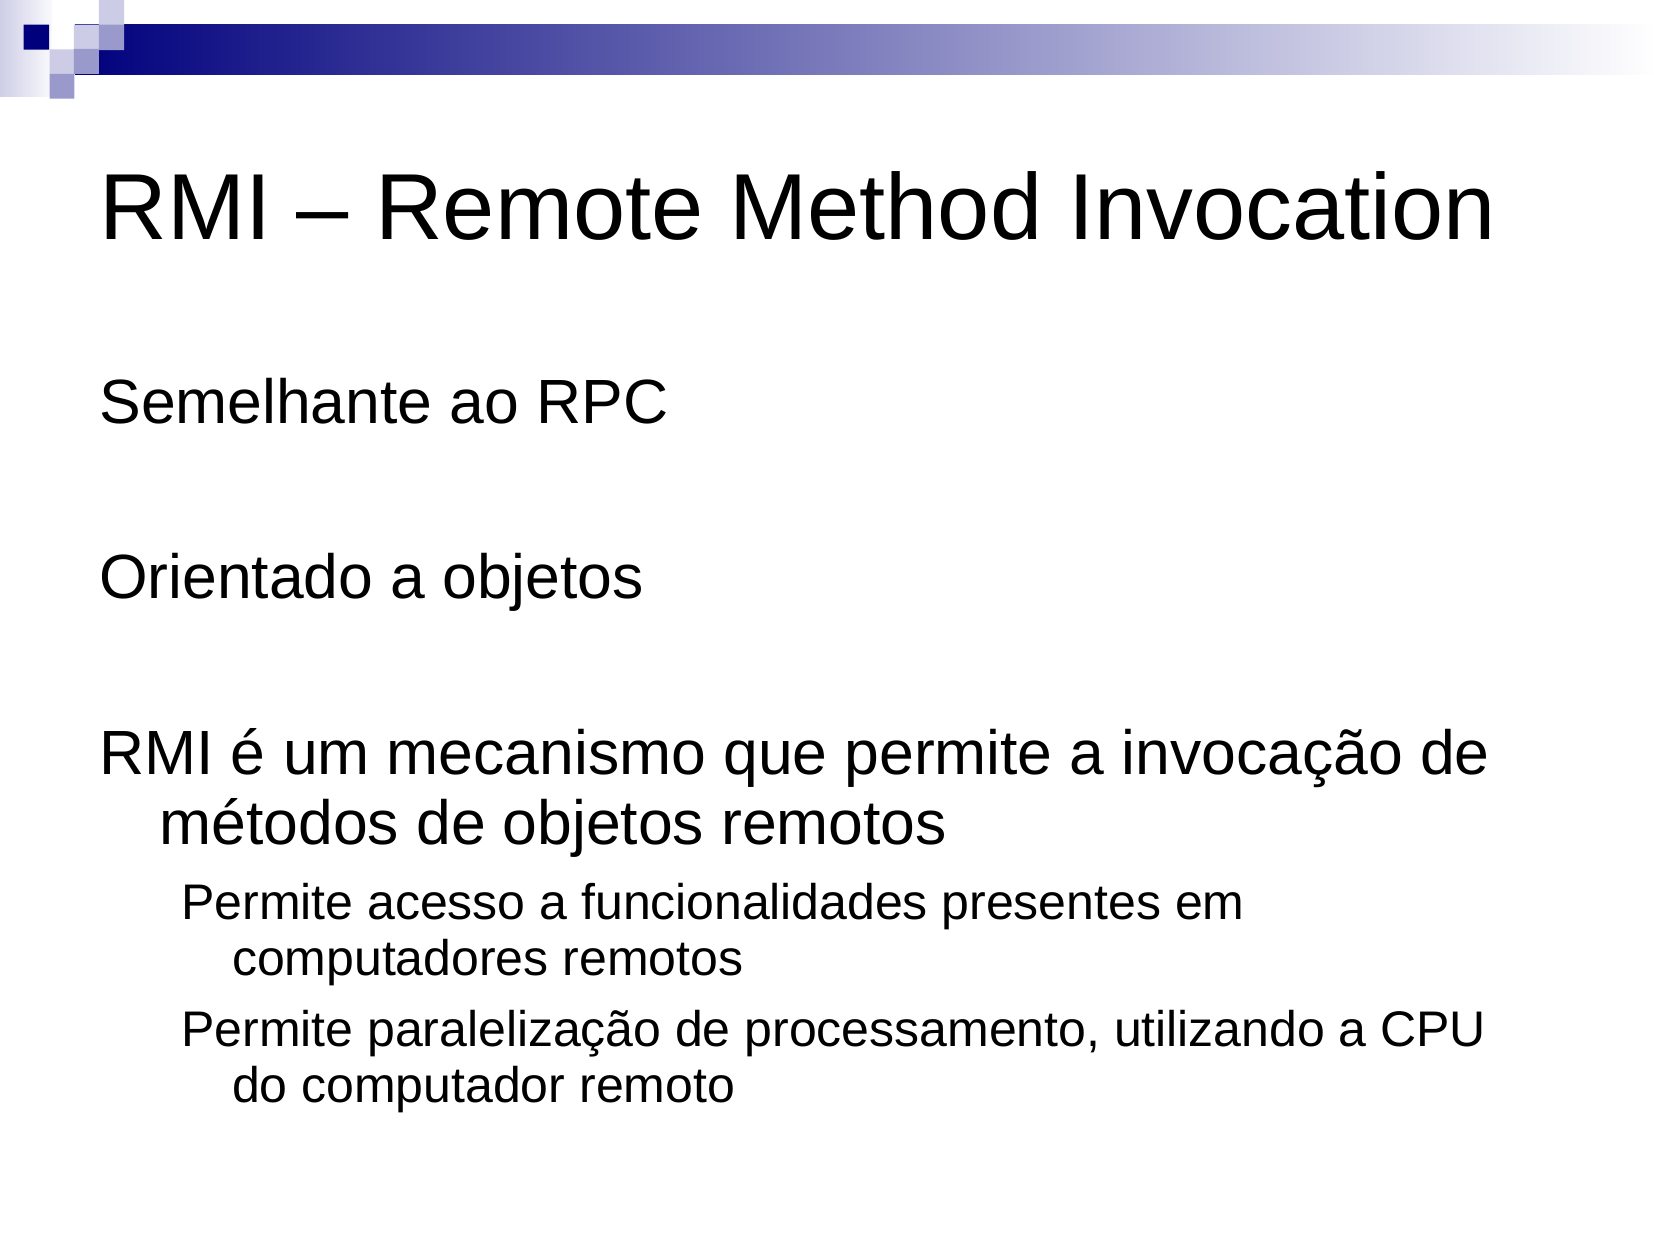

# RMI – Remote Method Invocation
Semelhante ao RPC
Orientado a objetos
RMI é um mecanismo que permite a invocação de métodos de objetos remotos
Permite acesso a funcionalidades presentes em computadores remotos
Permite paralelização de processamento, utilizando a CPU do computador remoto